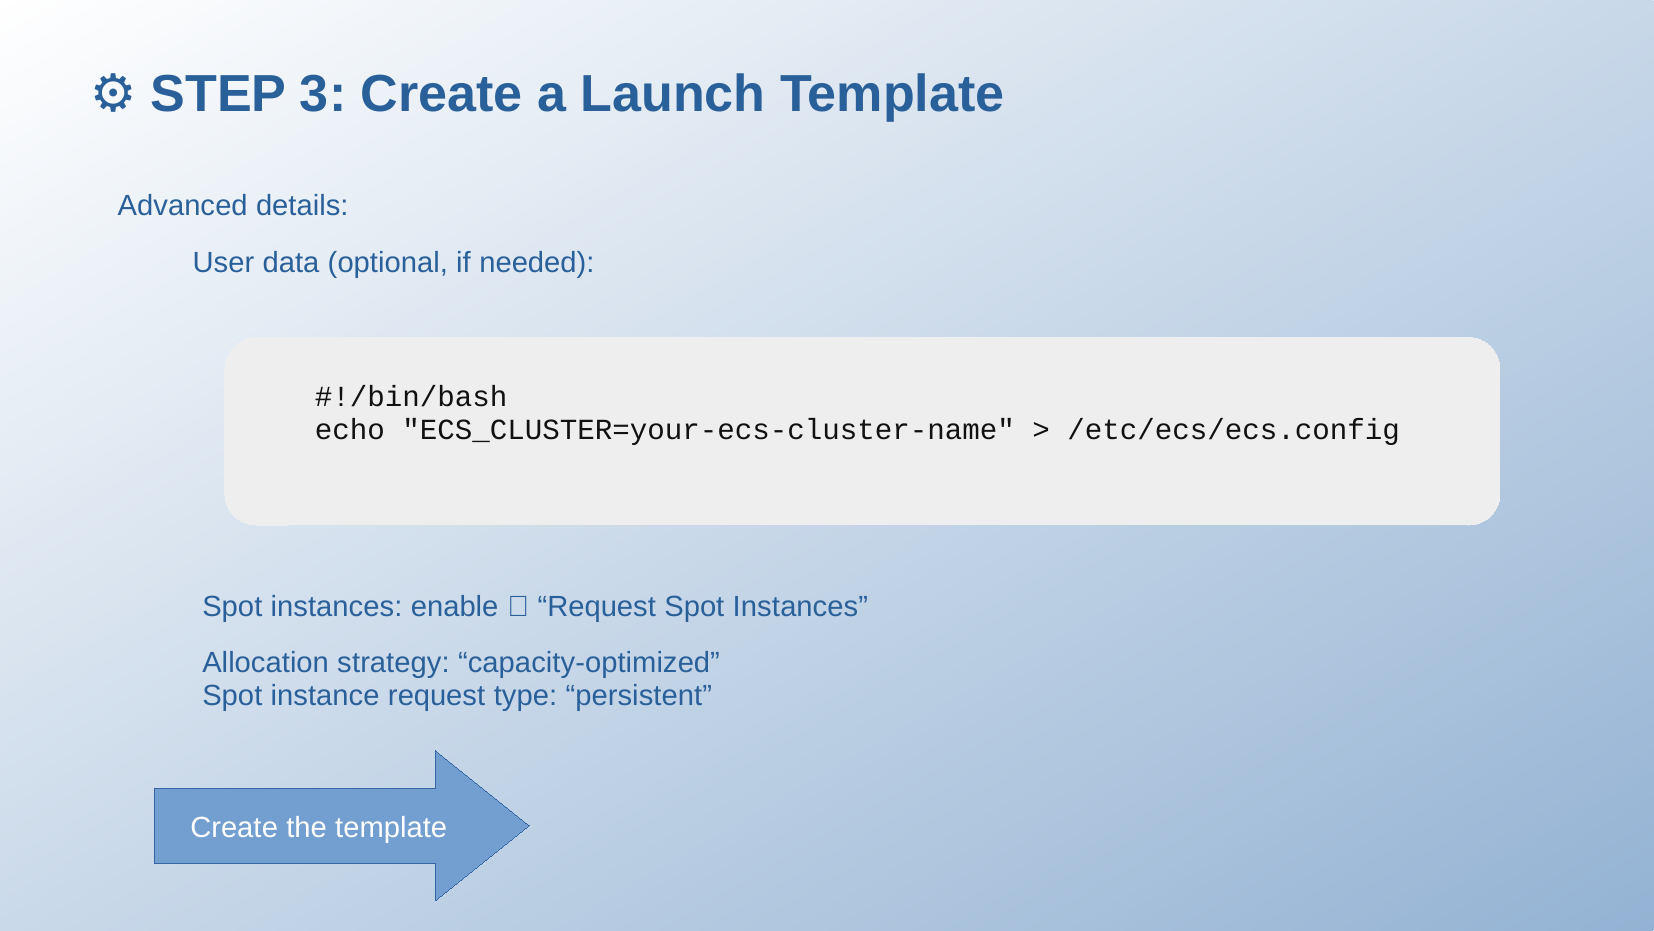

⚙️ STEP 3: Create a Launch Template
Advanced details:
	User data (optional, if needed):
#!/bin/bash
echo "ECS_CLUSTER=your-ecs-cluster-name" > /etc/ecs/ecs.config
	Spot instances: enable ✅ “Request Spot Instances”
	Allocation strategy: “capacity-optimized”
	Spot instance request type: “persistent”
Create the template